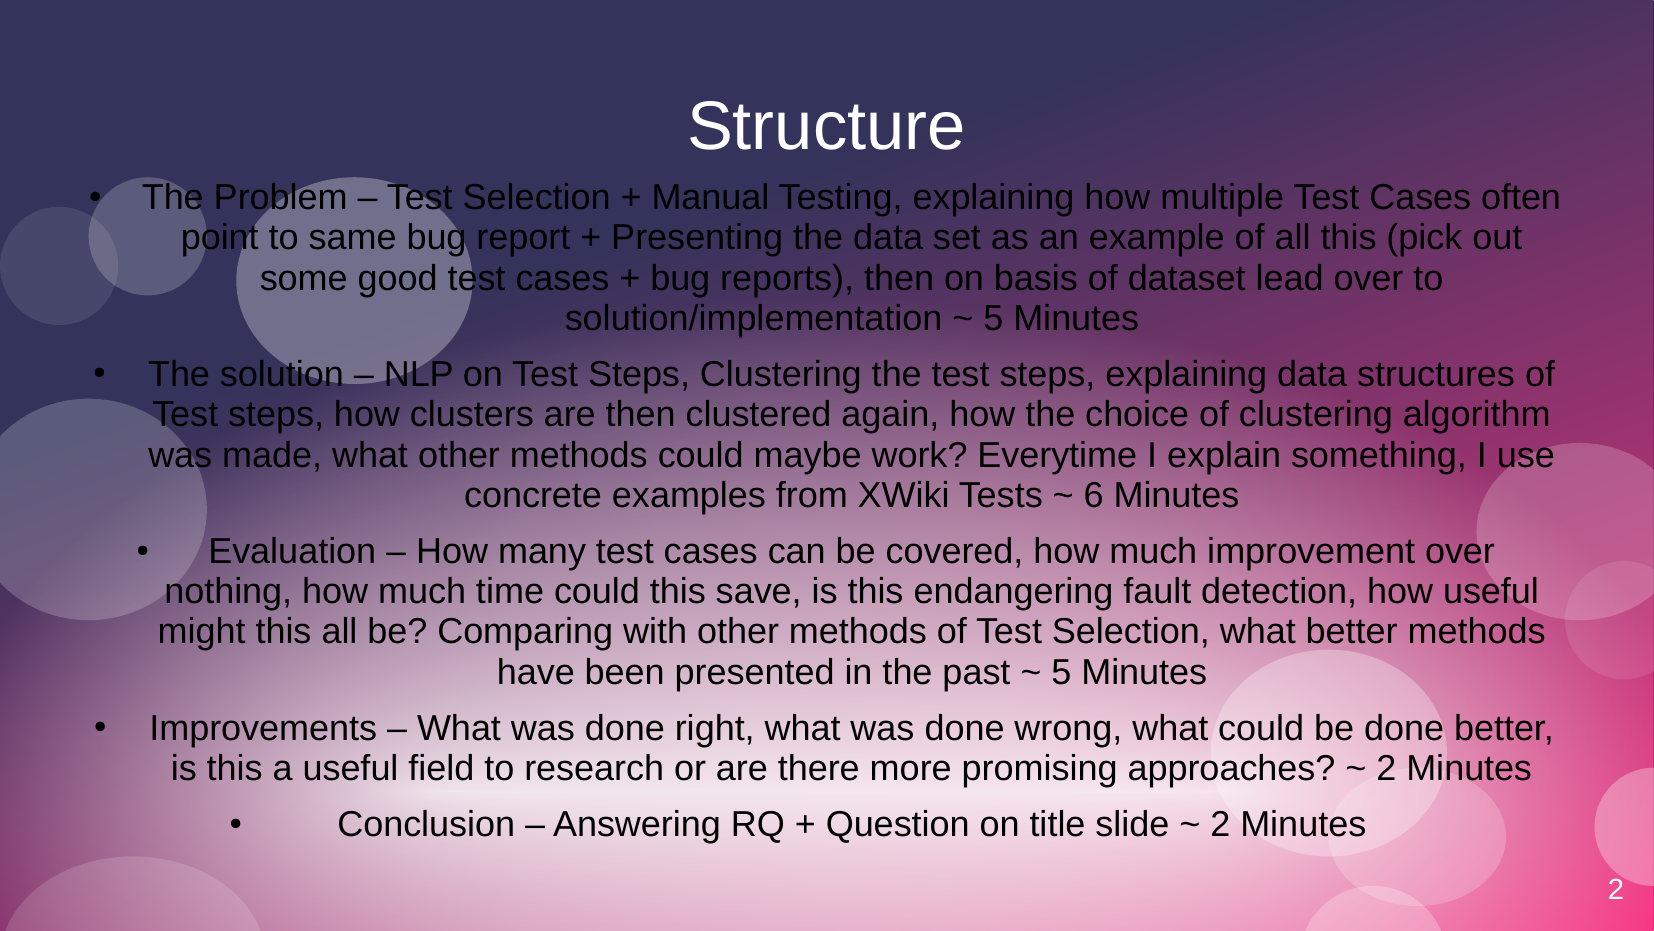

# Structure
The Problem – Test Selection + Manual Testing, explaining how multiple Test Cases often point to same bug report + Presenting the data set as an example of all this (pick out some good test cases + bug reports), then on basis of dataset lead over to solution/implementation ~ 5 Minutes
The solution – NLP on Test Steps, Clustering the test steps, explaining data structures of Test steps, how clusters are then clustered again, how the choice of clustering algorithm was made, what other methods could maybe work? Everytime I explain something, I use concrete examples from XWiki Tests ~ 6 Minutes
Evaluation – How many test cases can be covered, how much improvement over nothing, how much time could this save, is this endangering fault detection, how useful might this all be? Comparing with other methods of Test Selection, what better methods have been presented in the past ~ 5 Minutes
Improvements – What was done right, what was done wrong, what could be done better, is this a useful field to research or are there more promising approaches? ~ 2 Minutes
Conclusion – Answering RQ + Question on title slide ~ 2 Minutes